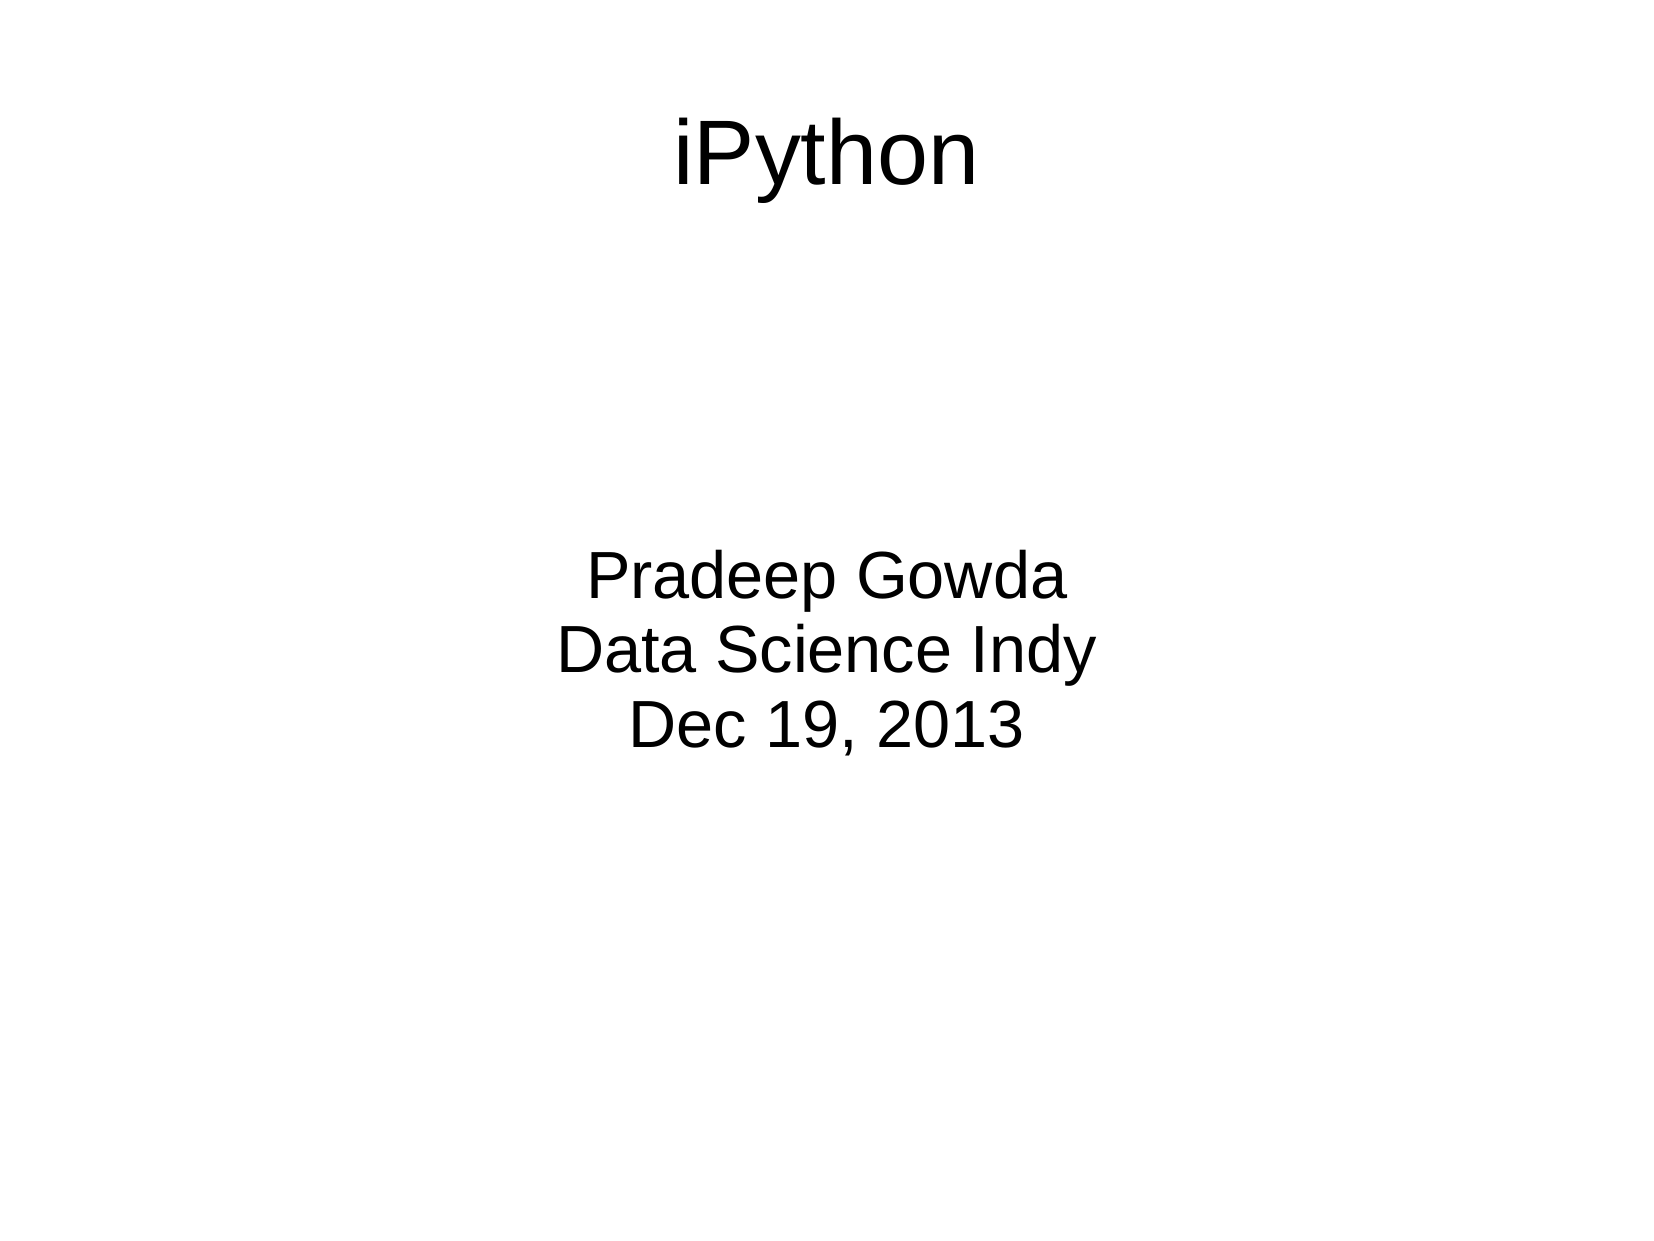

# iPython
Pradeep Gowda
Data Science Indy
Dec 19, 2013